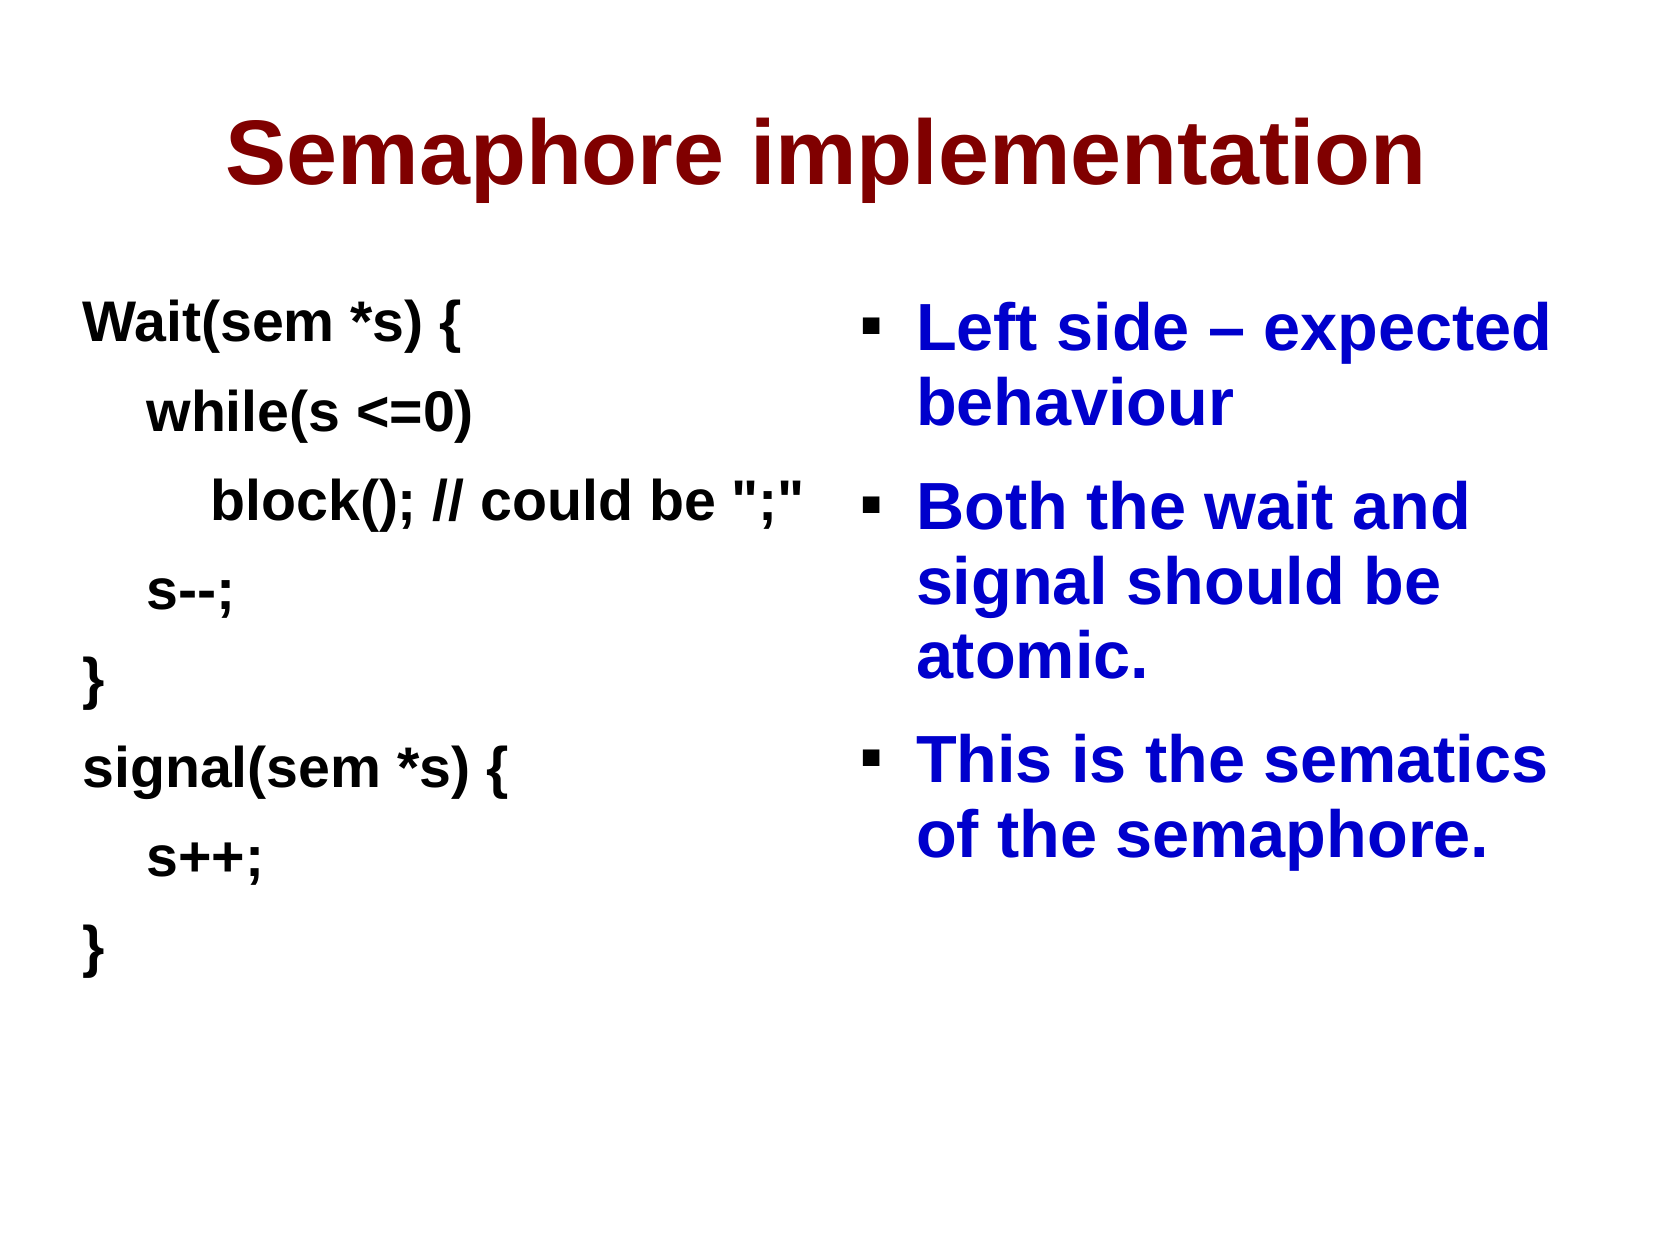

# Semaphore implementation
Wait(sem *s) {
 while(s <=0)
 block(); // could be ";"
 s--;
}
signal(sem *s) {
 s++;
}
Left side – expected behaviour
Both the wait and signal should be atomic.
This is the sematics of the semaphore.